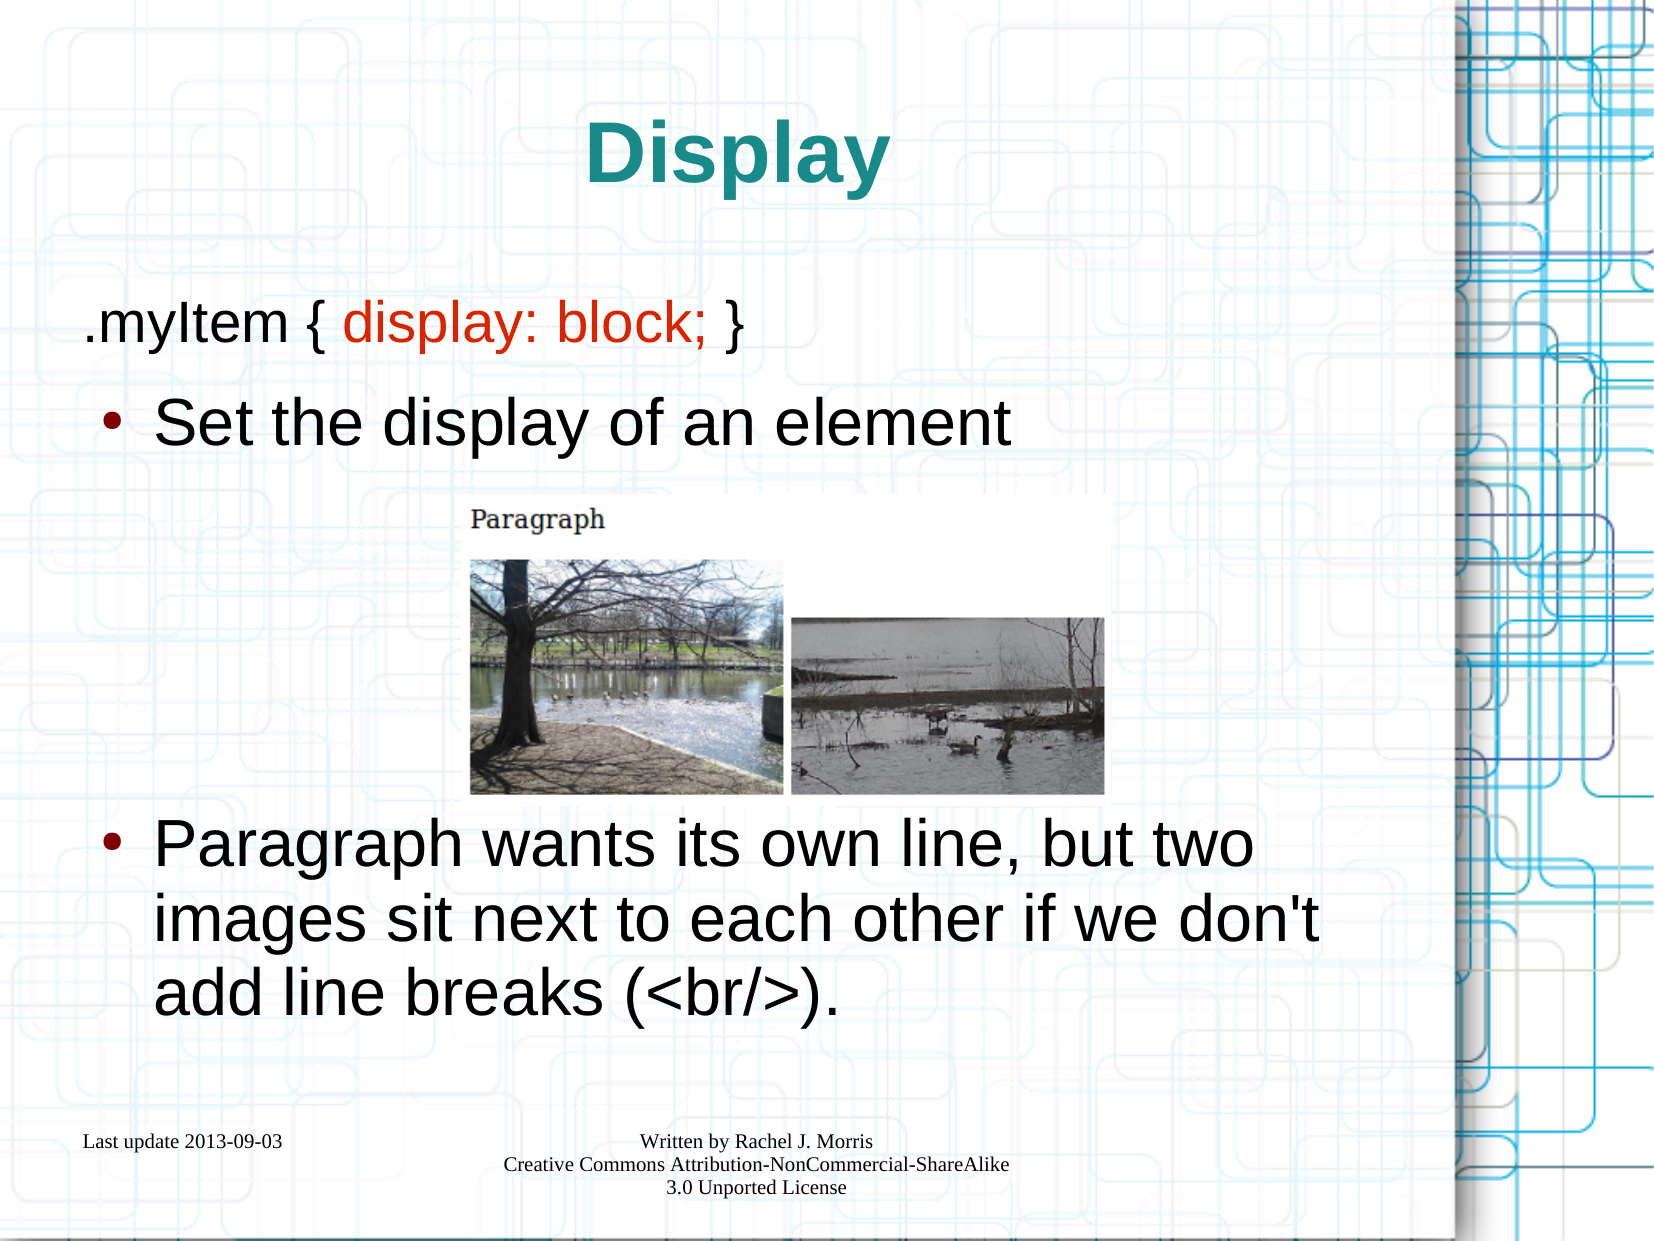

# Display
.myItem { display: block; }
Set the display of an element
Paragraph wants its own line, but two images sit next to each other if we don't add line breaks (<br/>).